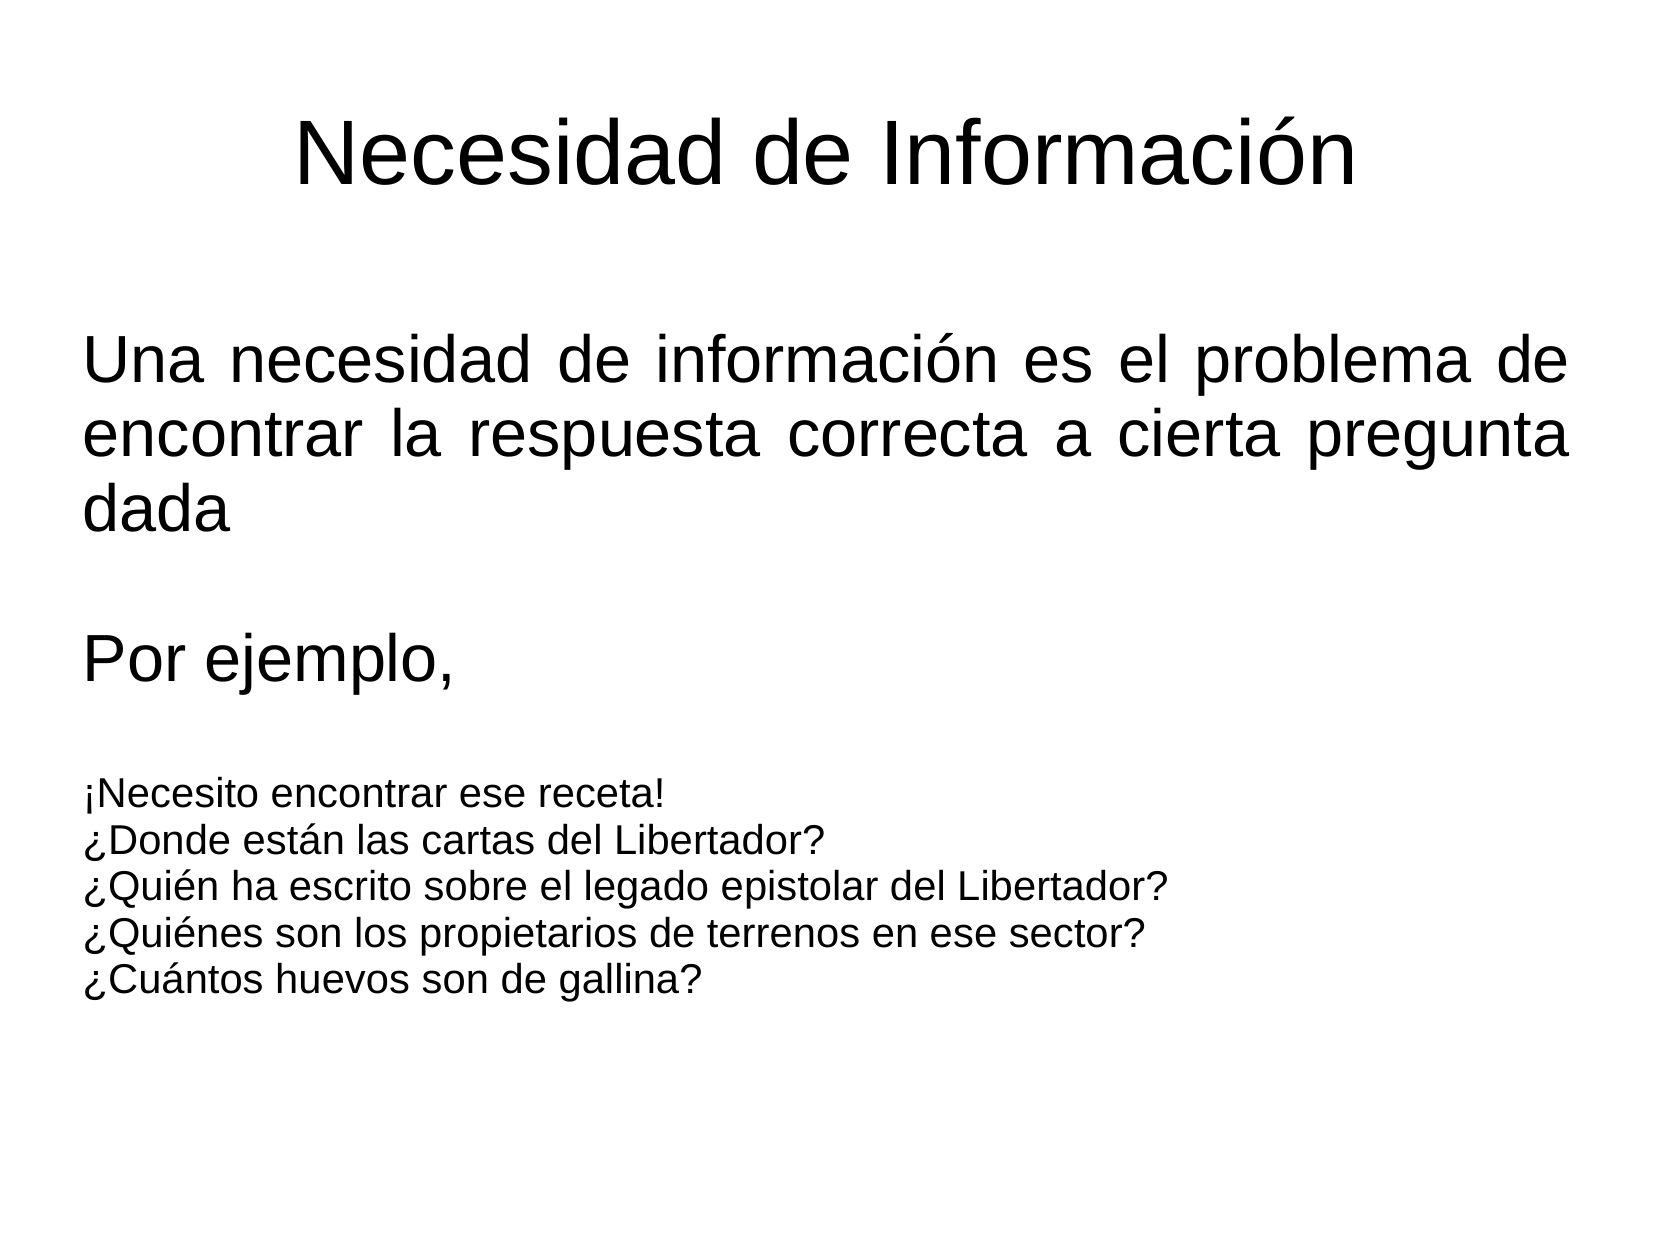

# Necesidad de Información
Una necesidad de información es el problema de encontrar la respuesta correcta a cierta pregunta dada
Por ejemplo,
¡Necesito encontrar ese receta!
¿Donde están las cartas del Libertador?
¿Quién ha escrito sobre el legado epistolar del Libertador?
¿Quiénes son los propietarios de terrenos en ese sector?
¿Cuántos huevos son de gallina?